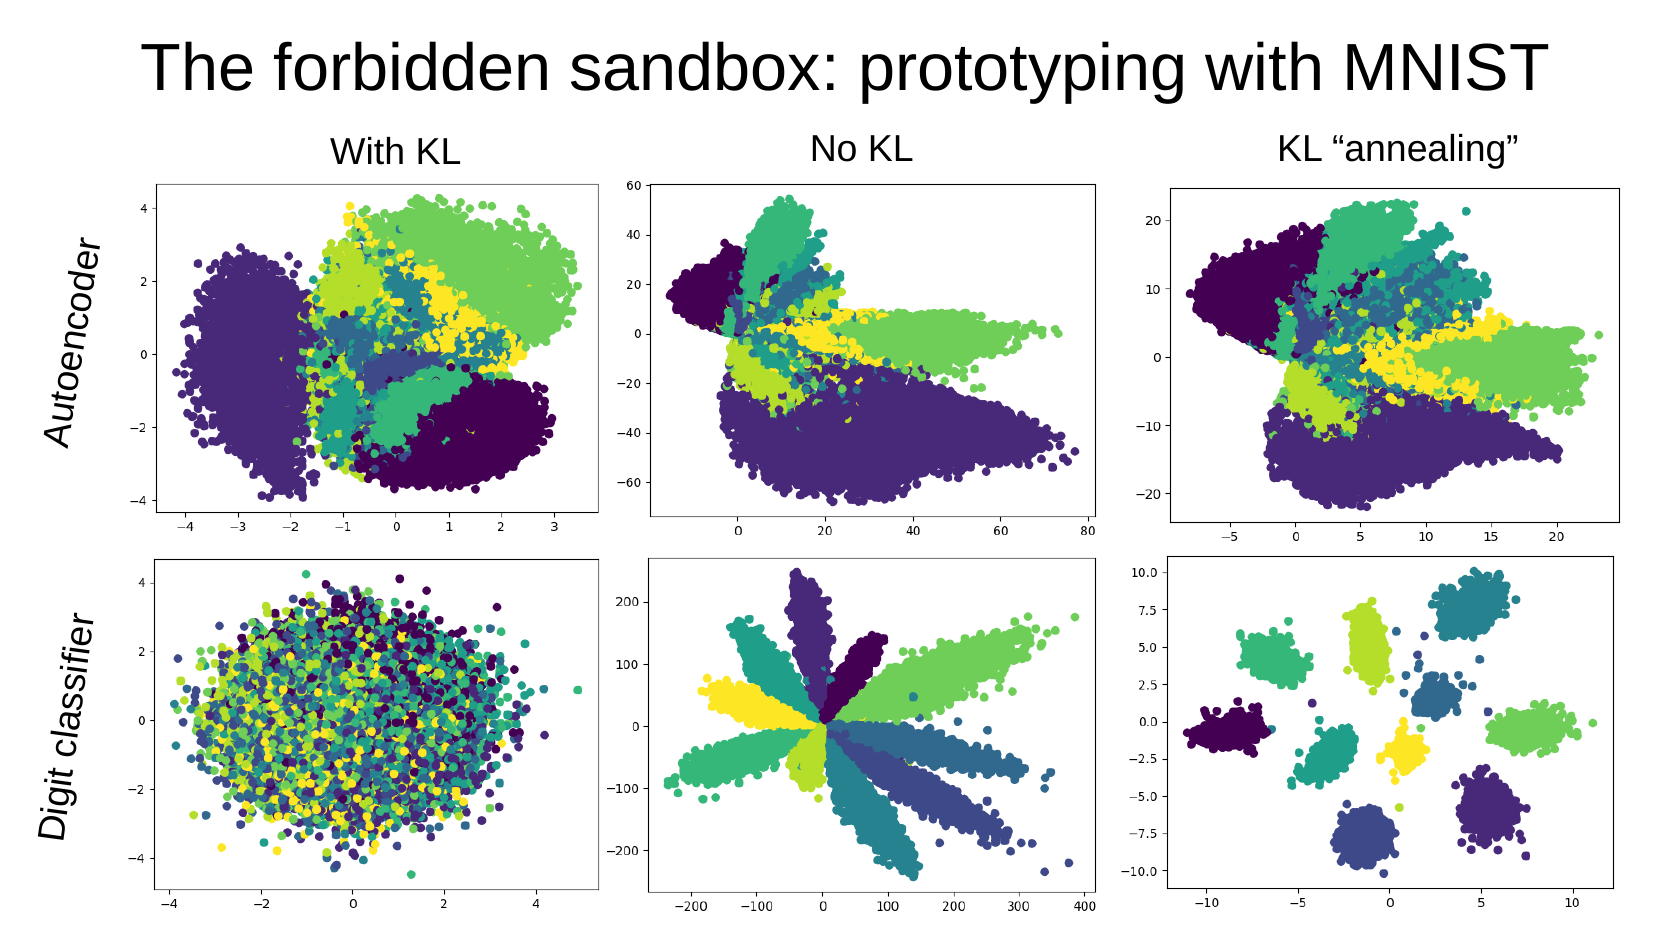

# The forbidden sandbox: prototyping with MNIST
No KL
KL “annealing”
With KL
Autoencoder
Digit classifier